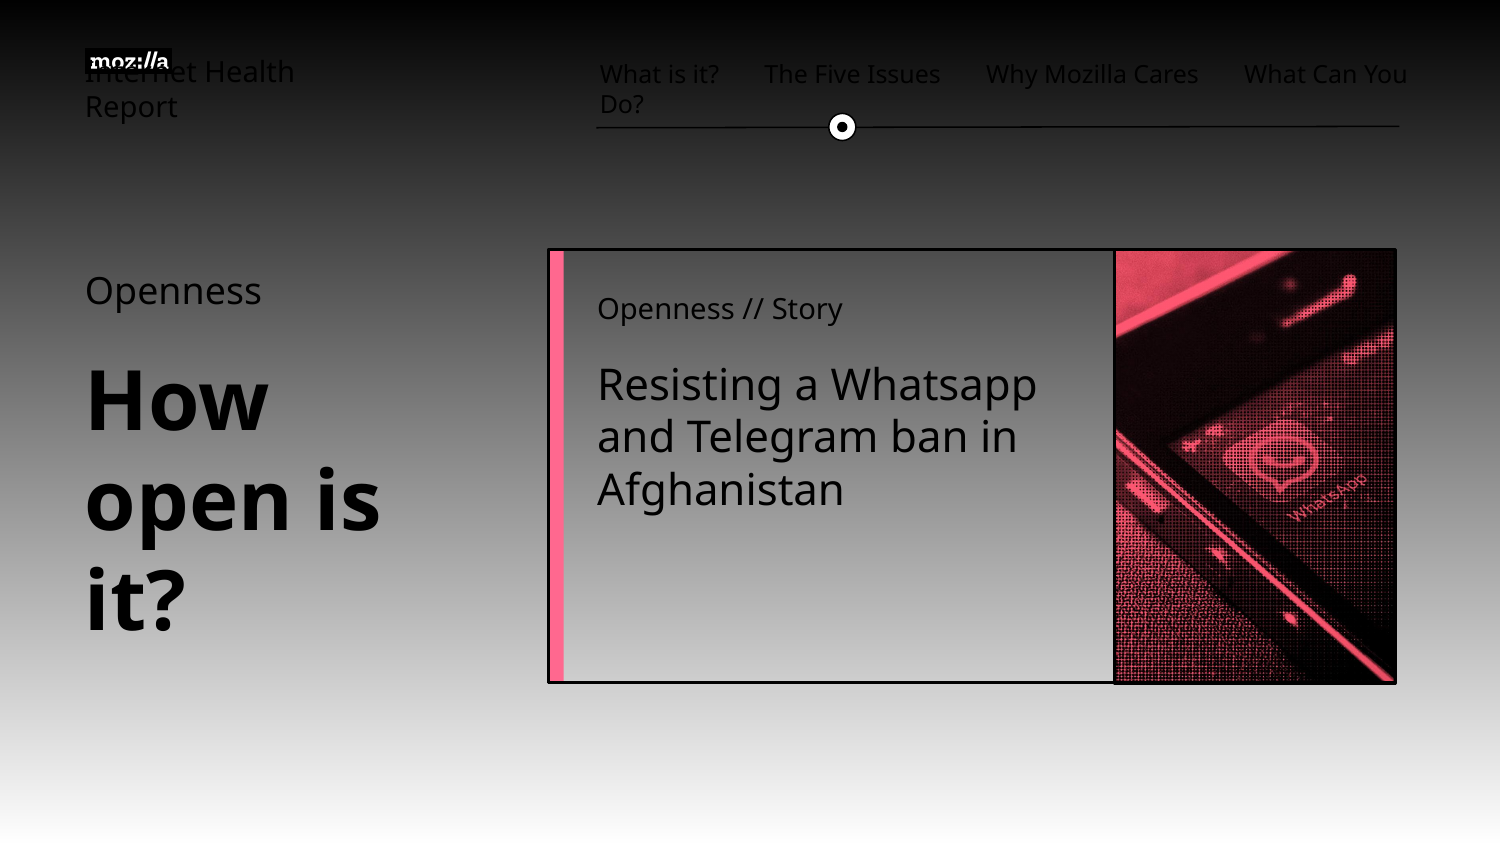

Internet Health Report
What is it? The Five Issues Why Mozilla Cares What Can You Do?
Openness
How open is it?
Openness // Story
Resisting a Whatsapp and Telegram ban in Afghanistan